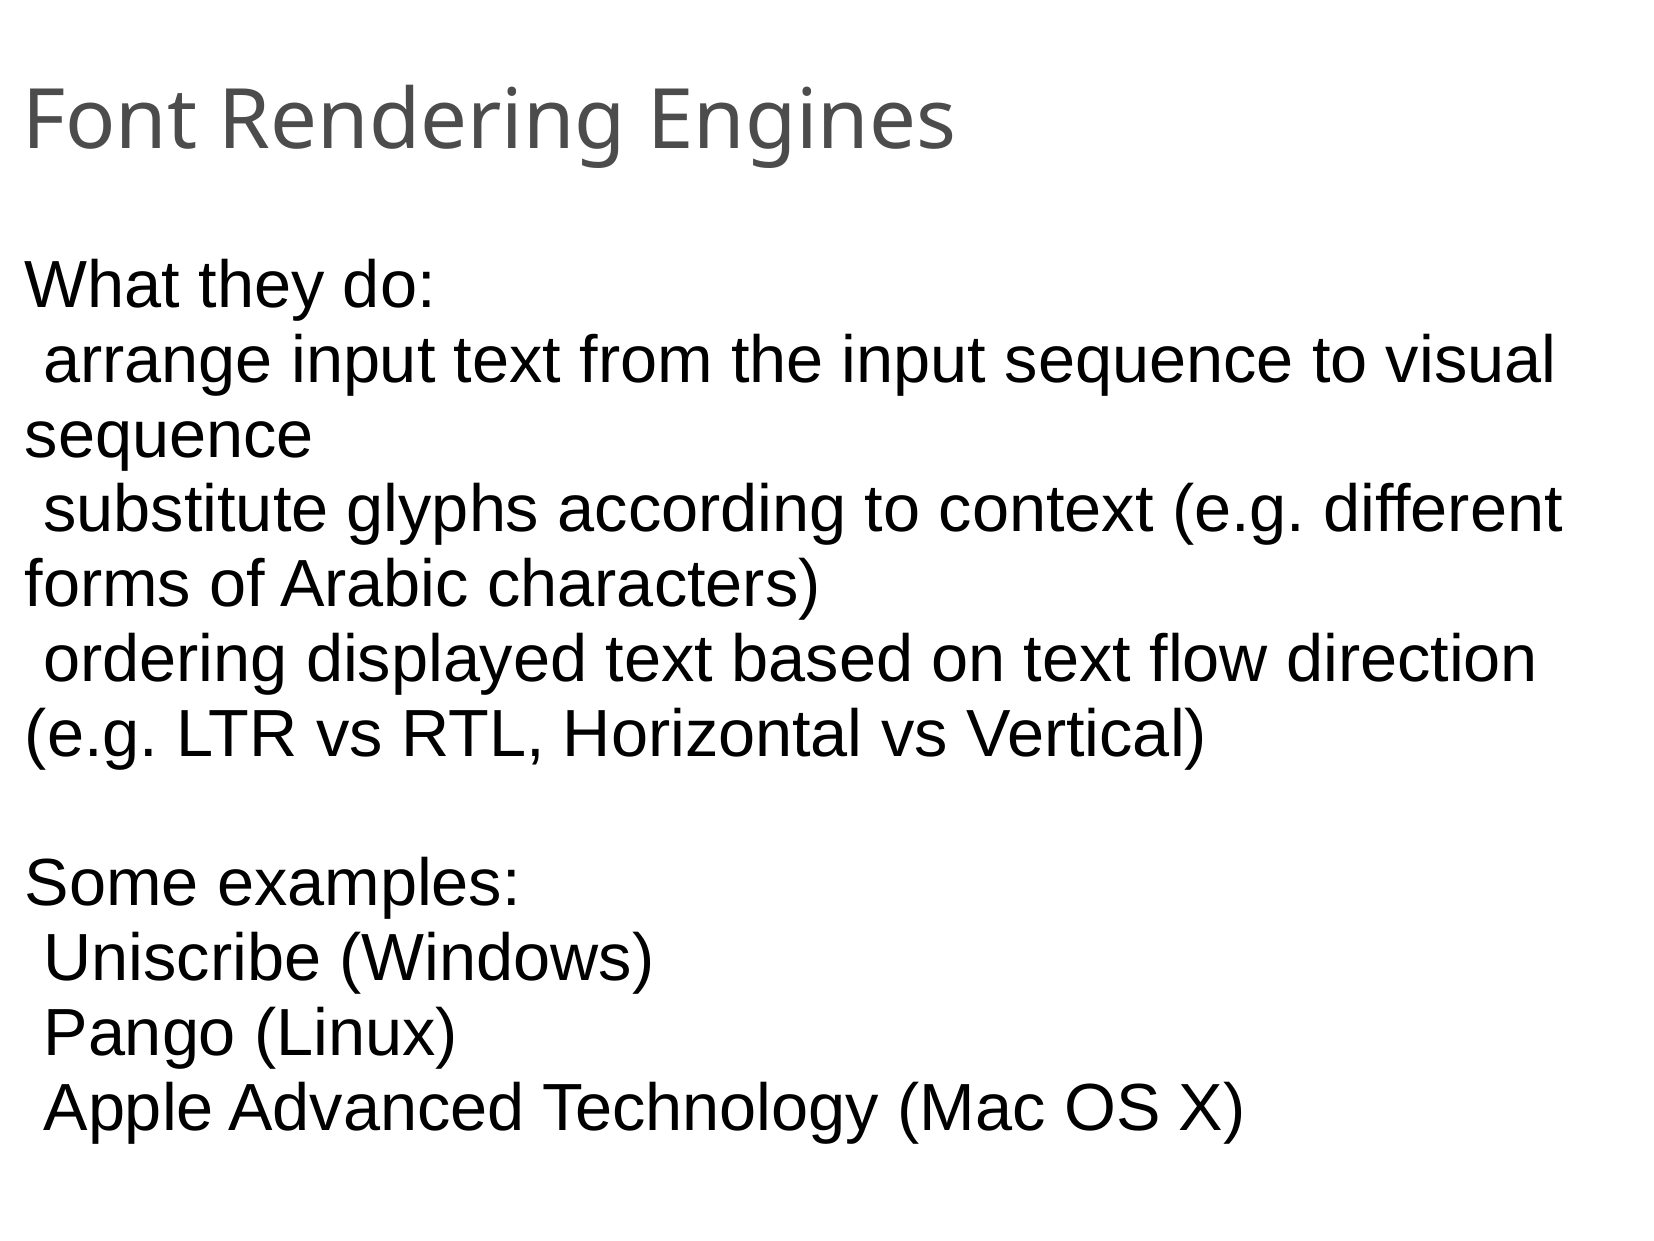

# Font Rendering Engines
What they do:
 arrange input text from the input sequence to visual sequence
 substitute glyphs according to context (e.g. different forms of Arabic characters)
 ordering displayed text based on text flow direction (e.g. LTR vs RTL, Horizontal vs Vertical)
Some examples:
 Uniscribe (Windows)
 Pango (Linux)
 Apple Advanced Technology (Mac OS X)